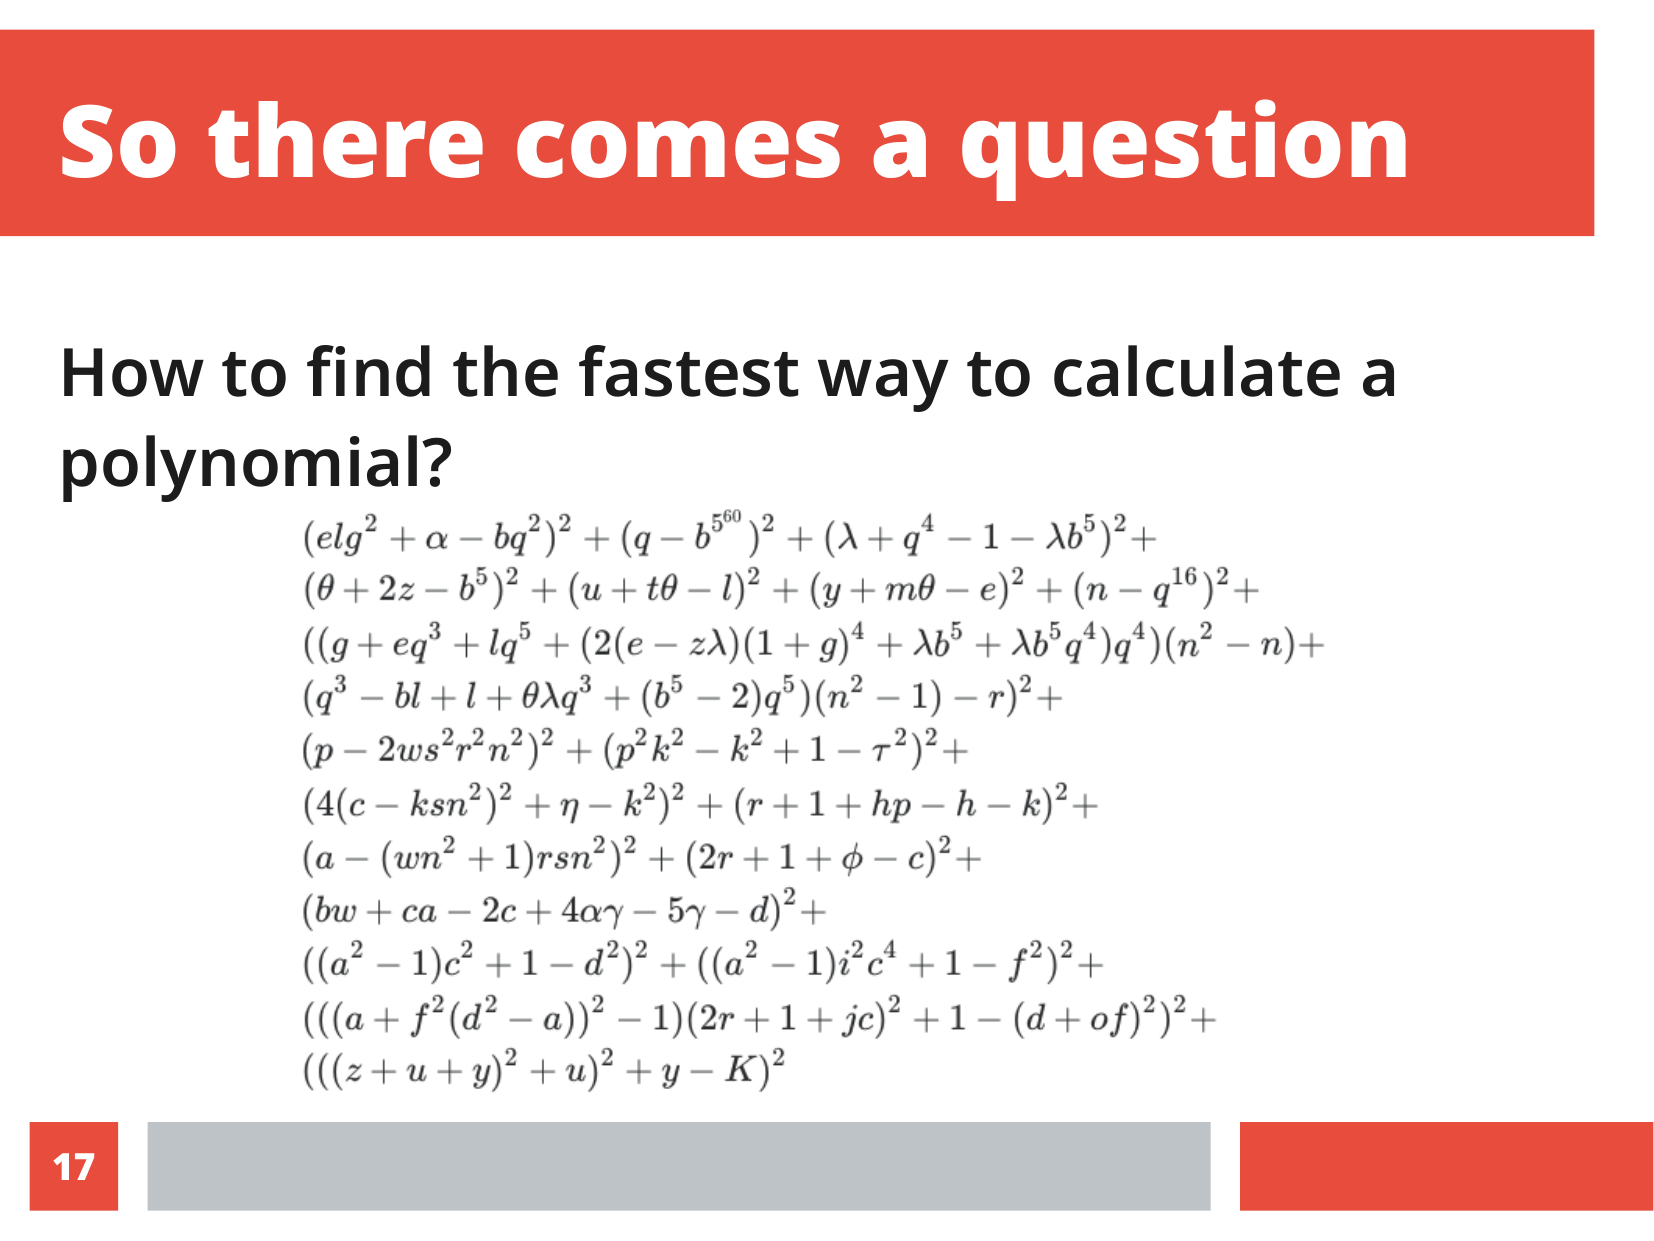

# So there comes a question
How to find the fastest way to calculate a polynomial?
17